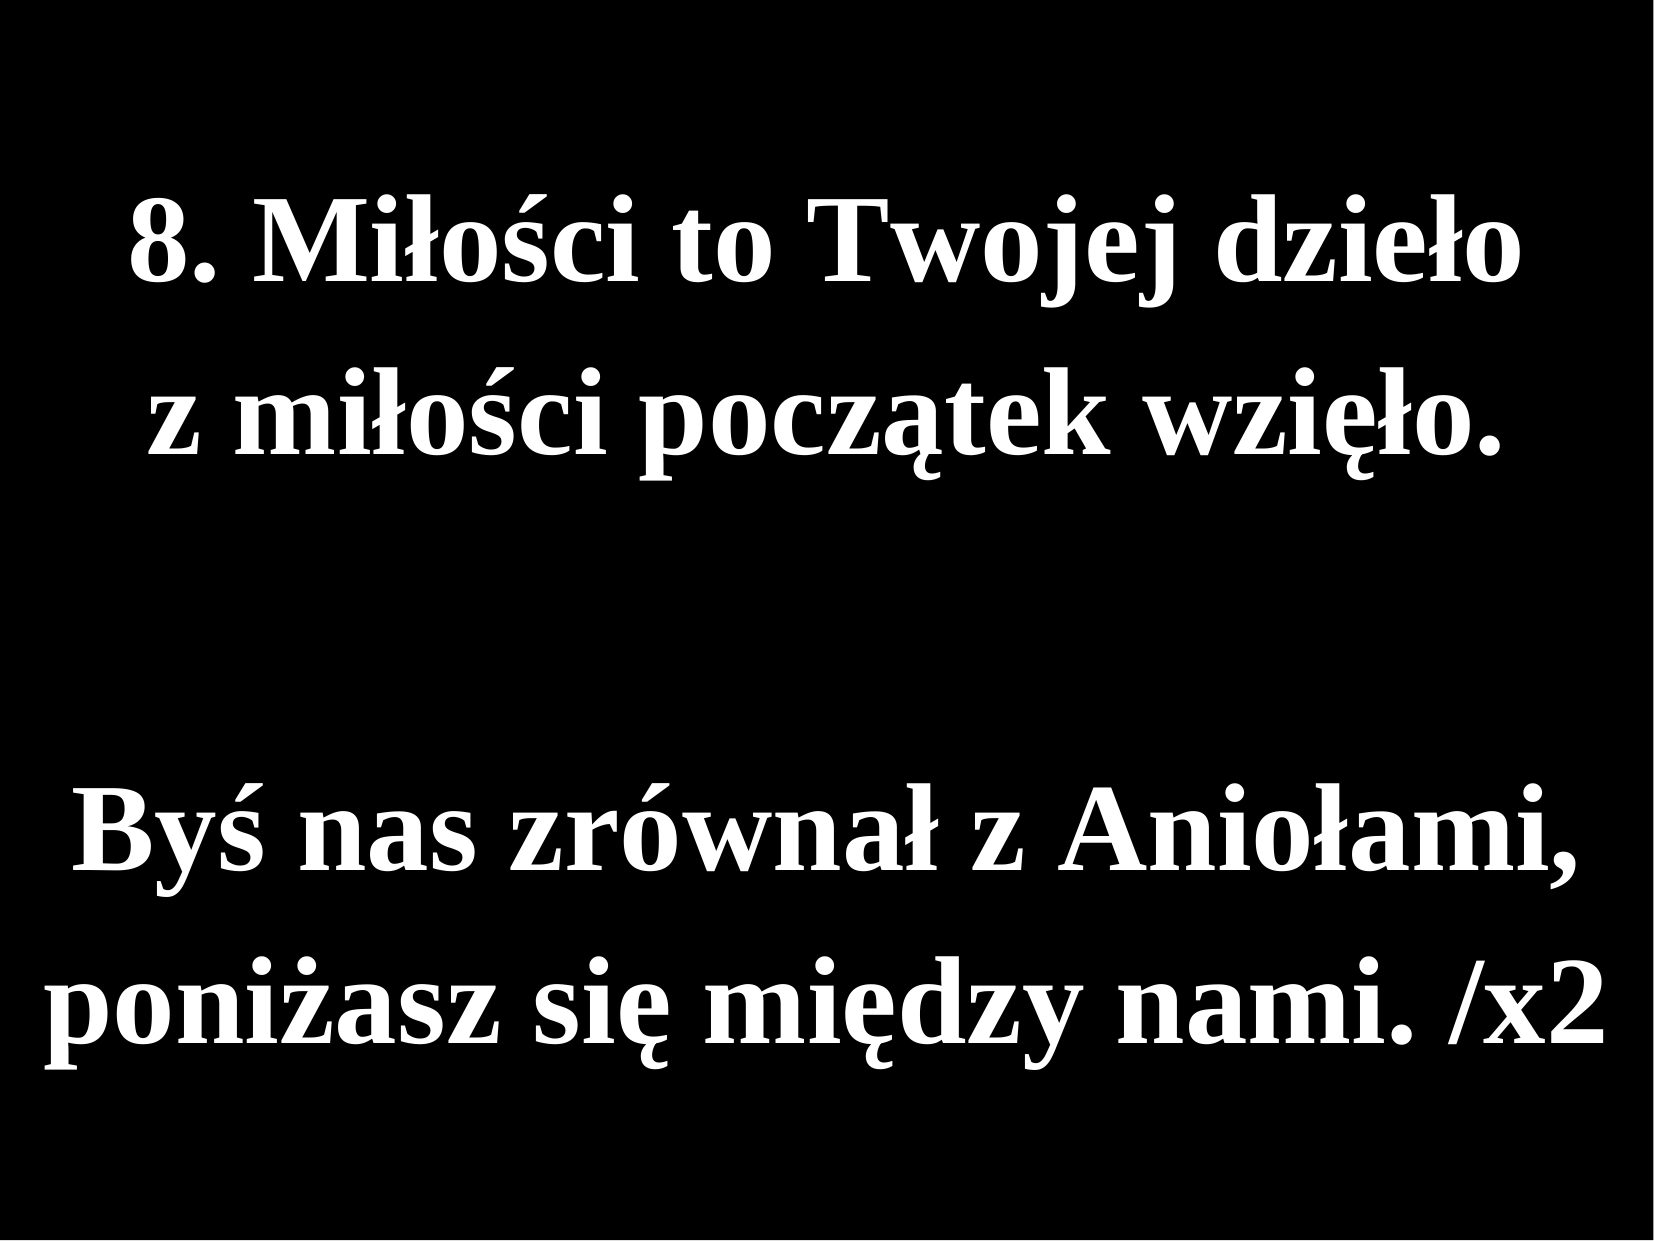

# 8. Miłości to Twojej dzieło ppp z miłości początek wzięło. Byś nas zrównał z Aniołami, ppp poniżasz się między nami. /x2